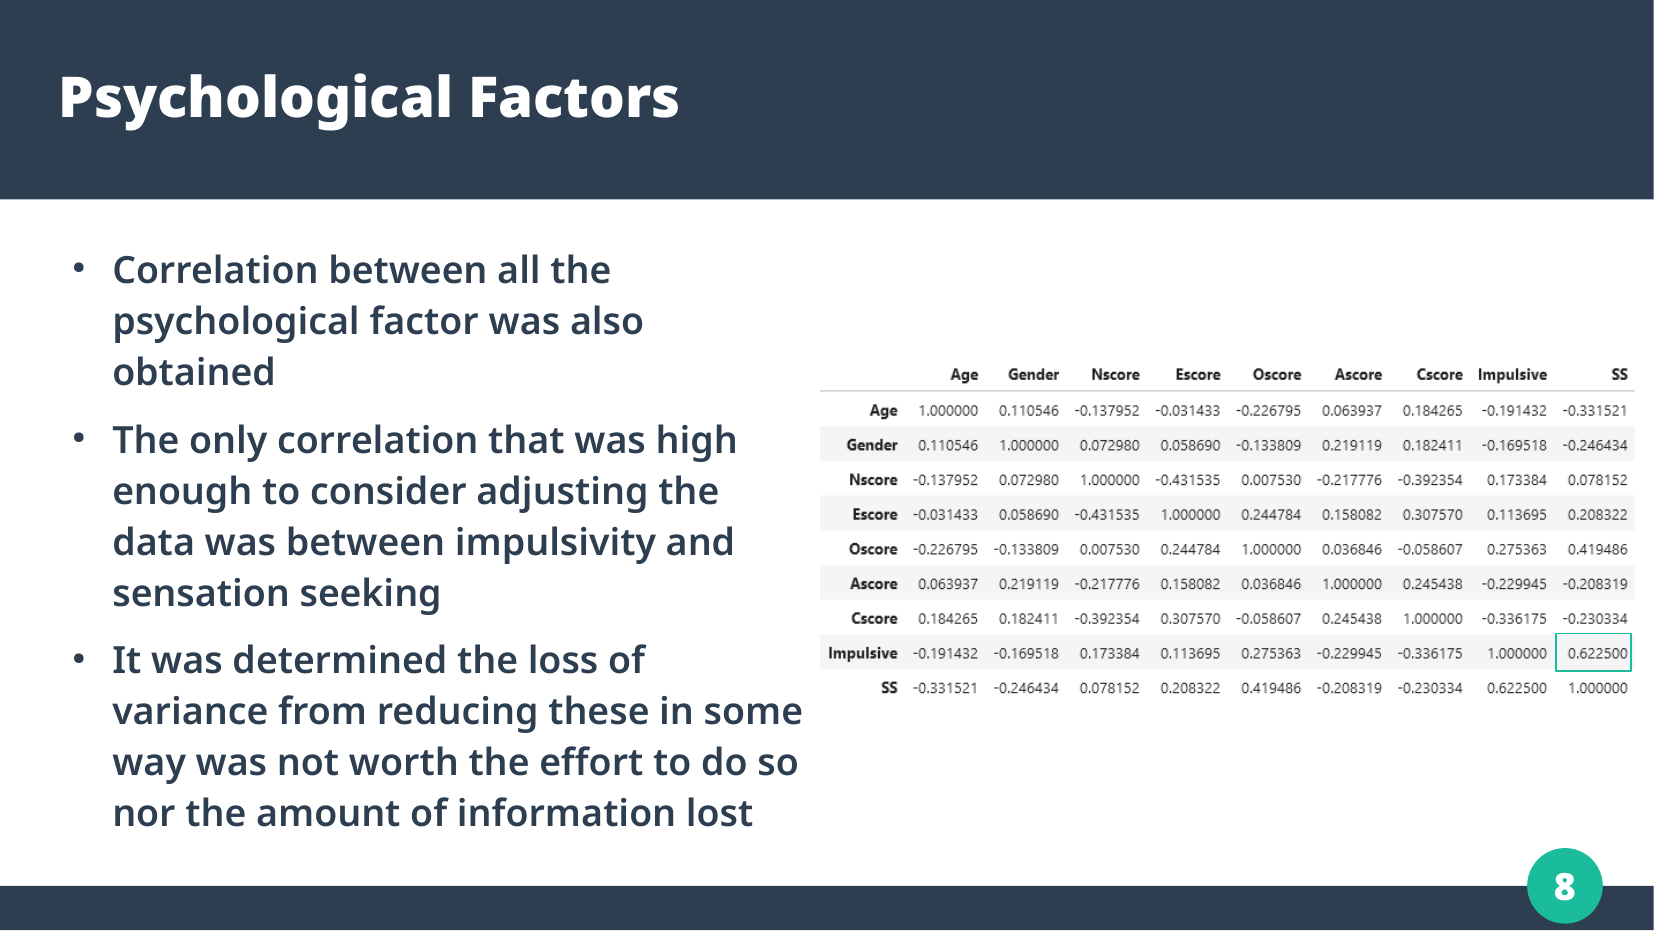

# Psychological Factors
Correlation between all the psychological factor was also obtained
The only correlation that was high enough to consider adjusting the data was between impulsivity and sensation seeking
It was determined the loss of variance from reducing these in some way was not worth the effort to do so nor the amount of information lost